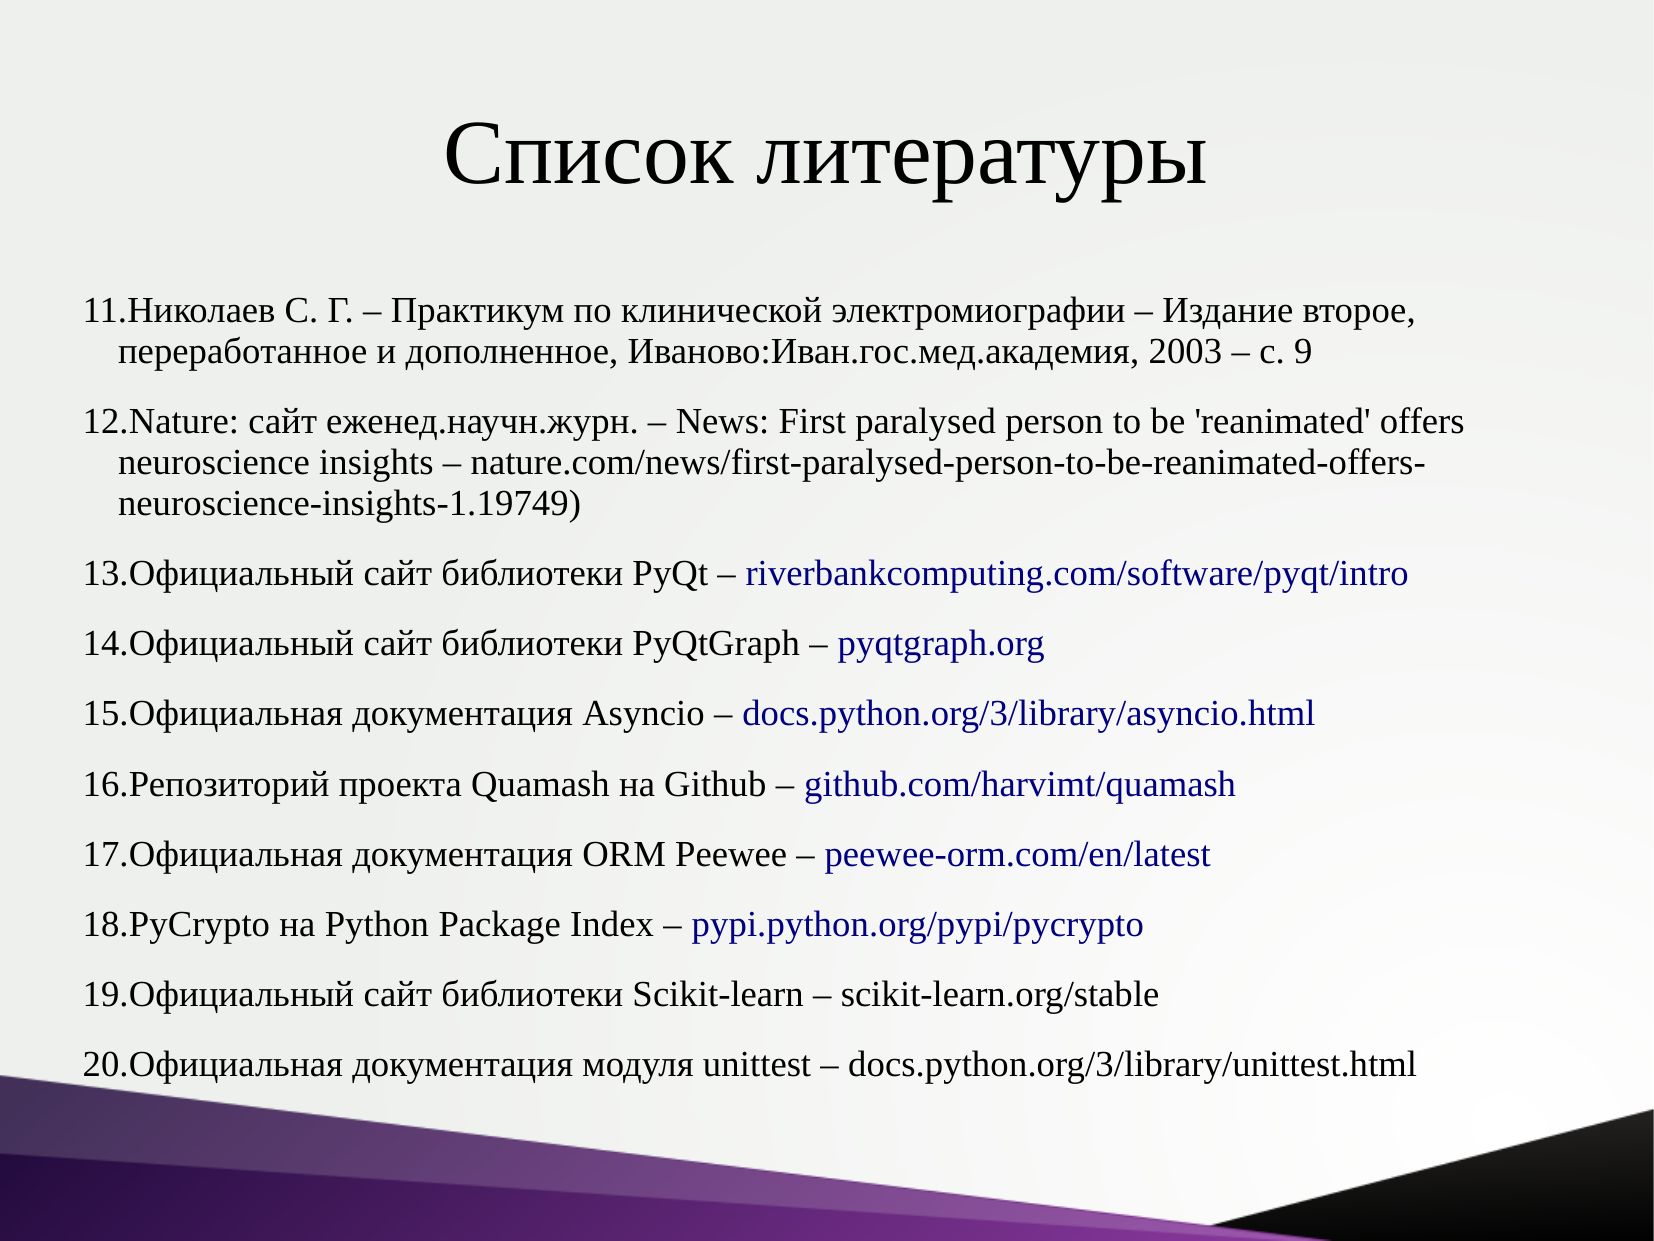

# Список литературы
Николаев С. Г. – Практикум по клинической электромиографии – Издание второе, переработанное и дополненное, Иваново:Иван.гос.мед.академия, 2003 – c. 9
Nature: сайт еженед.научн.журн. – News: First paralysed person to be 'reanimated' offers neuroscience insights – nature.com/news/first-paralysed-person-to-be-reanimated-offers-neuroscience-insights-1.19749)
Официальный сайт библиотеки PyQt – riverbankcomputing.com/software/pyqt/intro
Официальный сайт библиотеки PyQtGraph – pyqtgraph.org
Официальная документация Asyncio – docs.python.org/3/library/asyncio.html
Репозиторий проекта Quamash на Github – github.com/harvimt/quamash
Официальная документация ORM Peewee – peewee-orm.com/en/latest
PyCrypto на Python Package Index – pypi.python.org/pypi/pycrypto
Официальный сайт библиотеки Scikit-learn – scikit-learn.org/stable
Официальная документация модуля unittest – docs.python.org/3/library/unittest.html